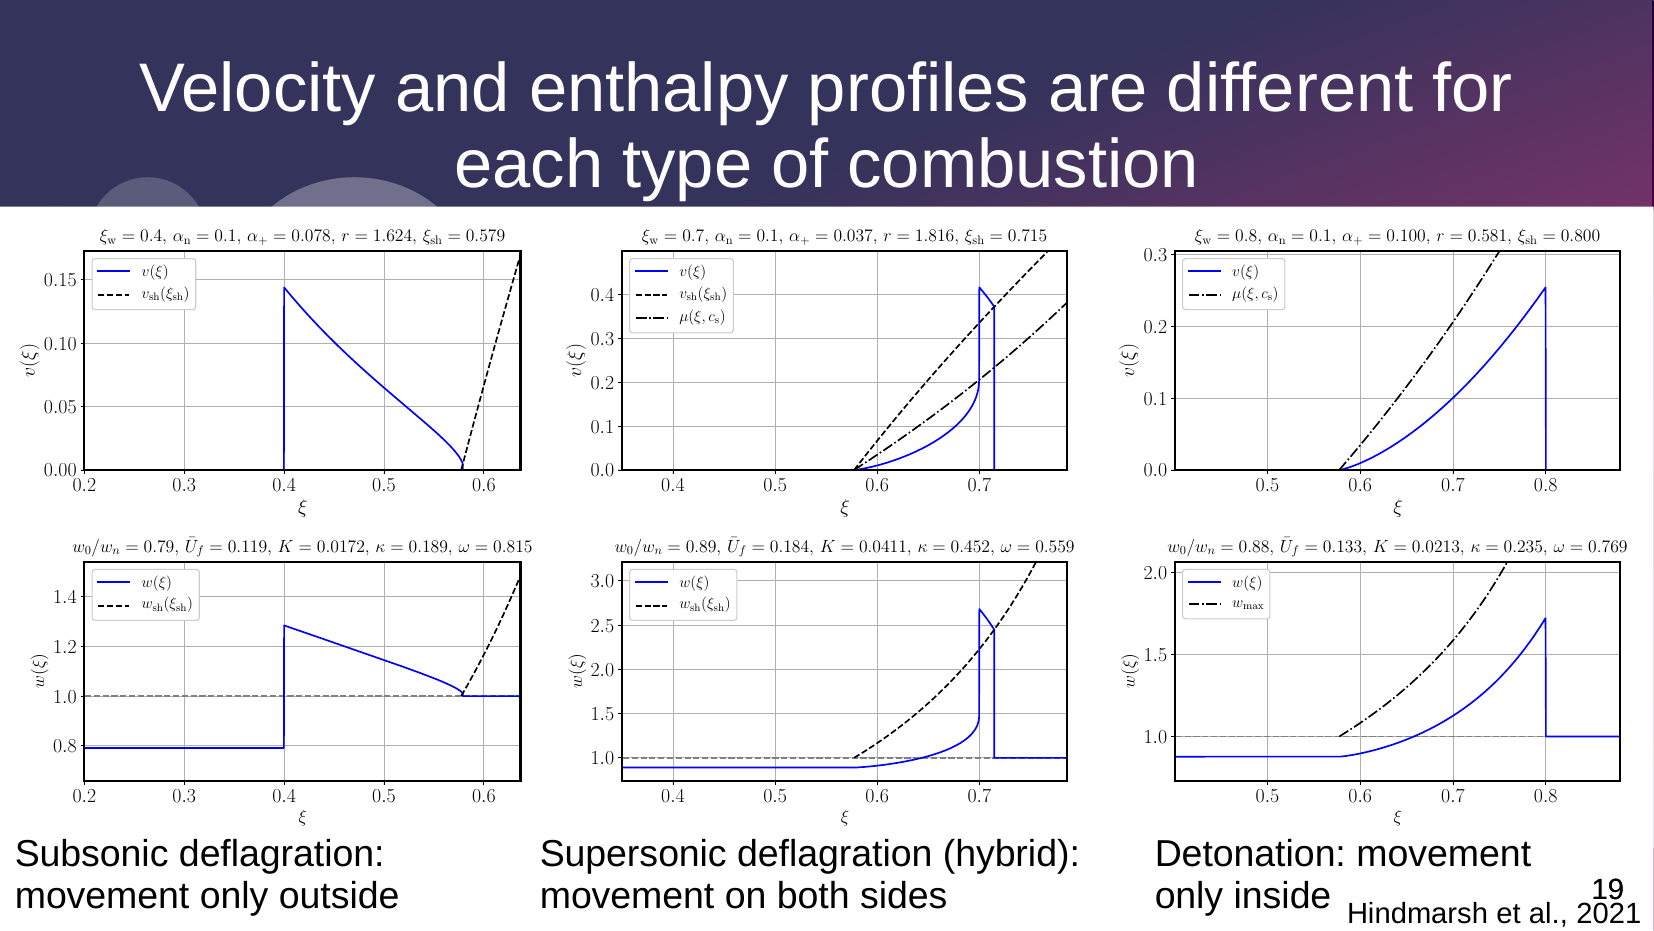

# Velocity and enthalpy profiles are different for each type of combustion
Subsonic deflagration:
movement only outside
Supersonic deflagration (hybrid):
movement on both sides
Detonation: movement only inside
19
Hindmarsh et al., 2021